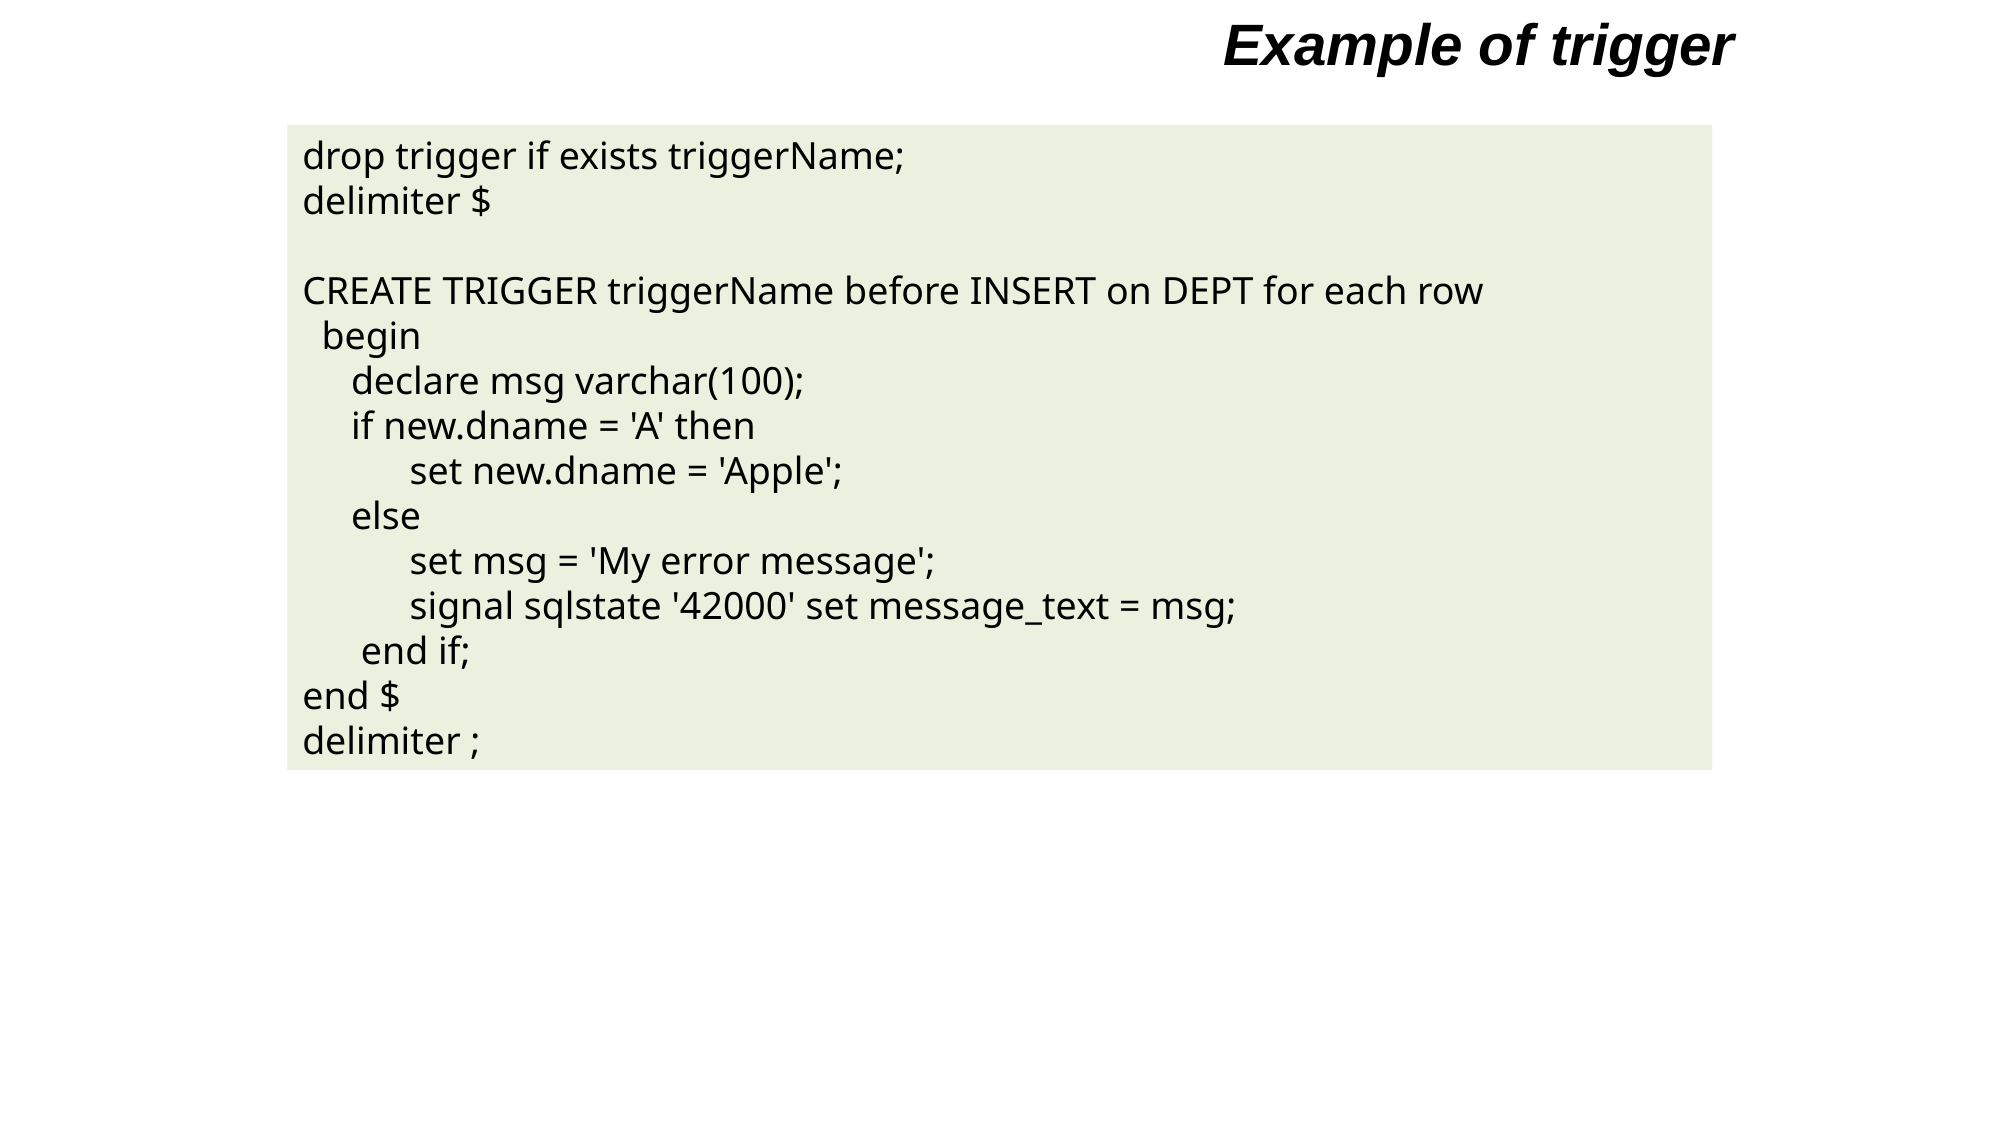

Example of trigger
drop trigger if exists triggerName;
delimiter $
CREATE TRIGGER triggerName before INSERT on DEPT for each row
 begin
 declare msg varchar(100);
 if new.dname = 'A' then
 set new.dname = 'Apple';
 else
 set msg = 'My error message';
 signal sqlstate '42000' set message_text = msg;
 end if;
end $
delimiter ;